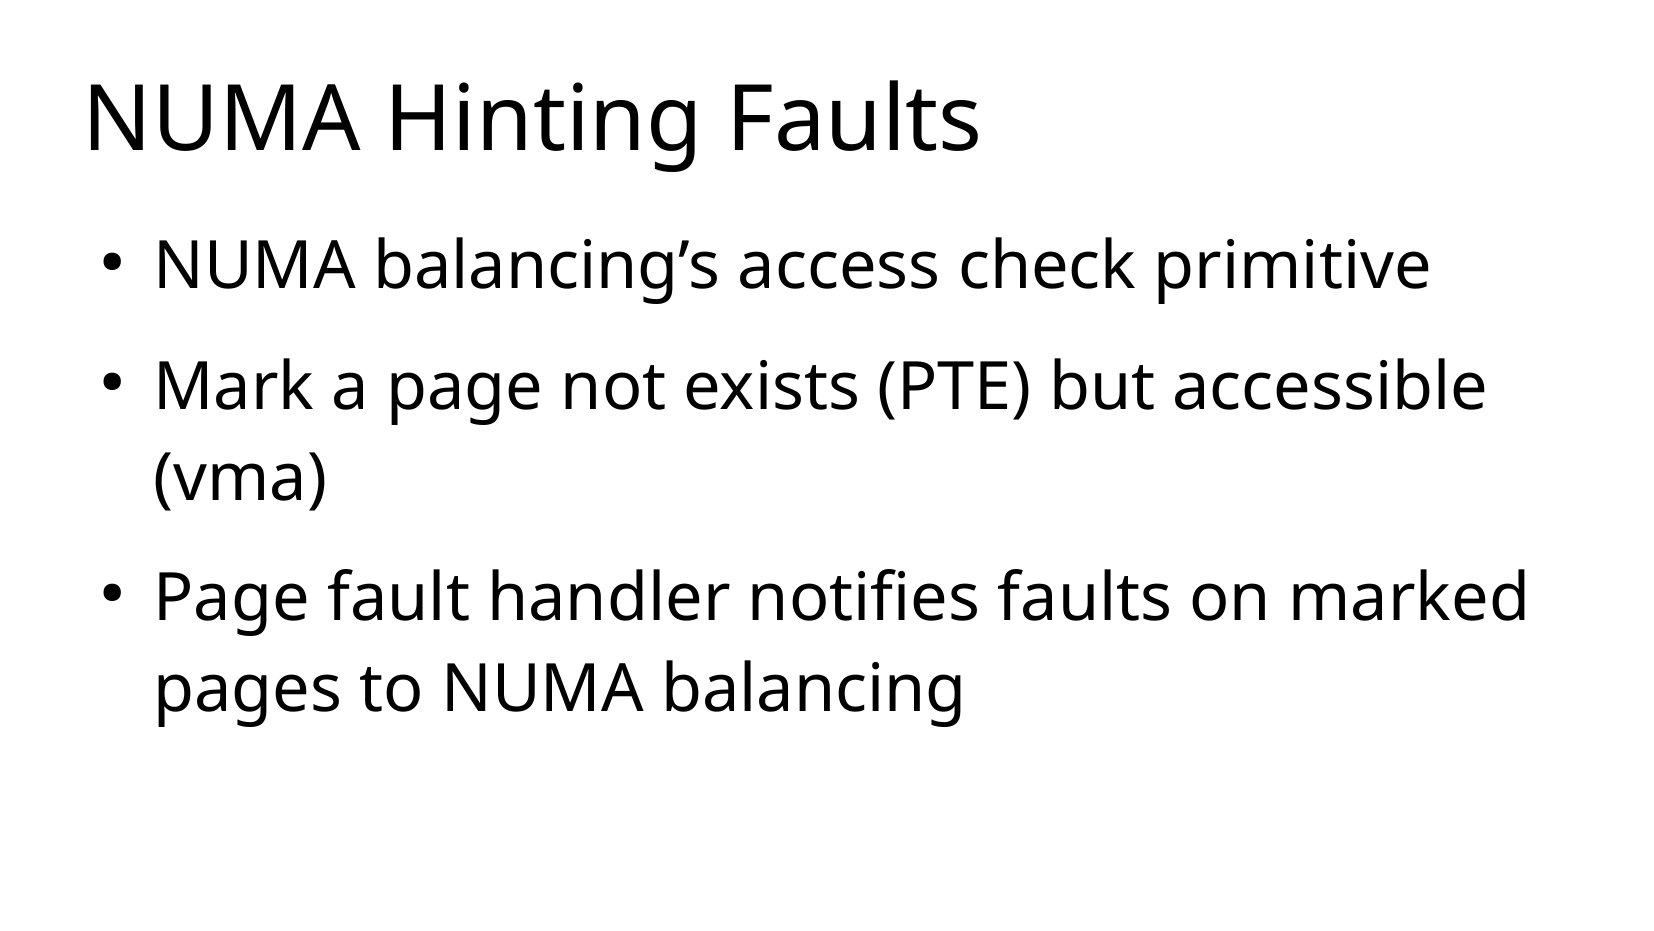

# NUMA Hinting Faults
NUMA balancing’s access check primitive
Mark a page not exists (PTE) but accessible (vma)
Page fault handler notifies faults on marked pages to NUMA balancing